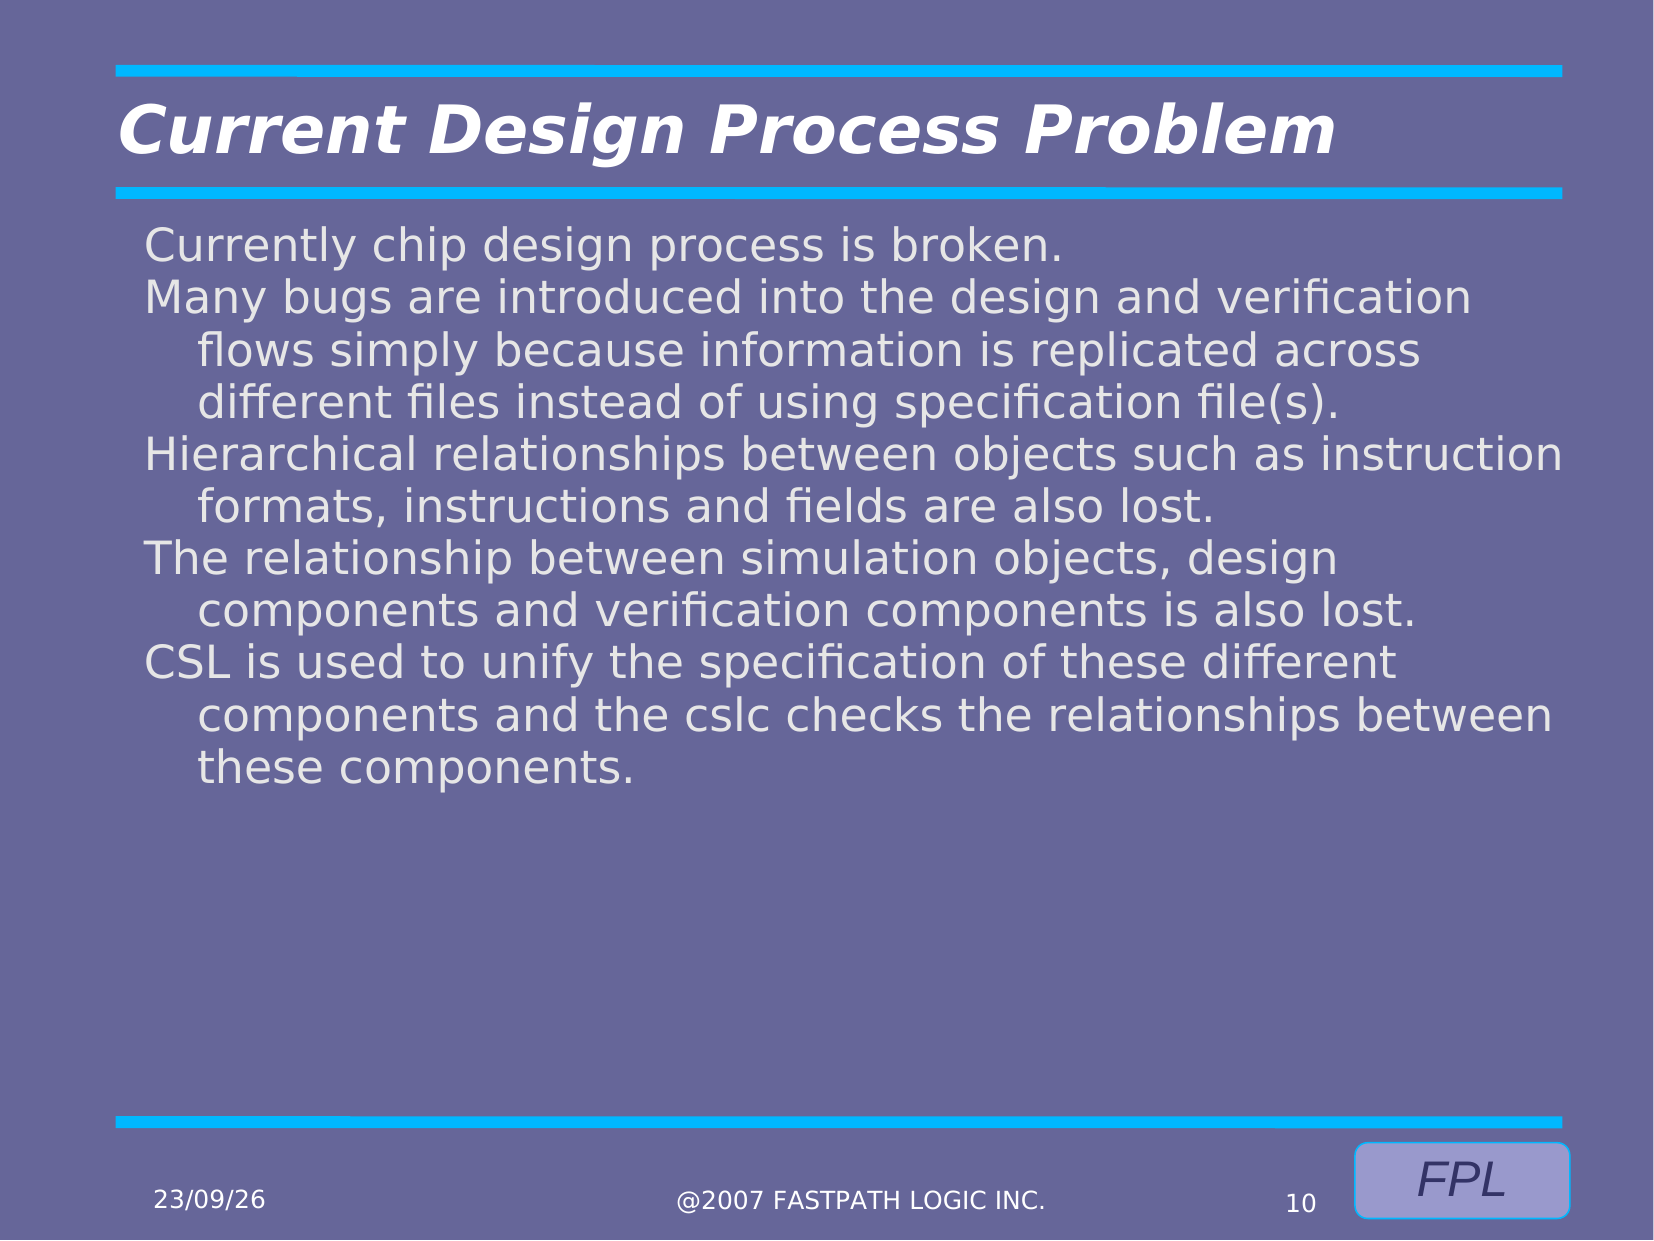

# Current Design Process Problem
Currently chip design process is broken.
Many bugs are introduced into the design and verification flows simply because information is replicated across different files instead of using specification file(s).
Hierarchical relationships between objects such as instruction formats, instructions and fields are also lost.
The relationship between simulation objects, design components and verification components is also lost.
CSL is used to unify the specification of these different components and the cslc checks the relationships between these components.
10